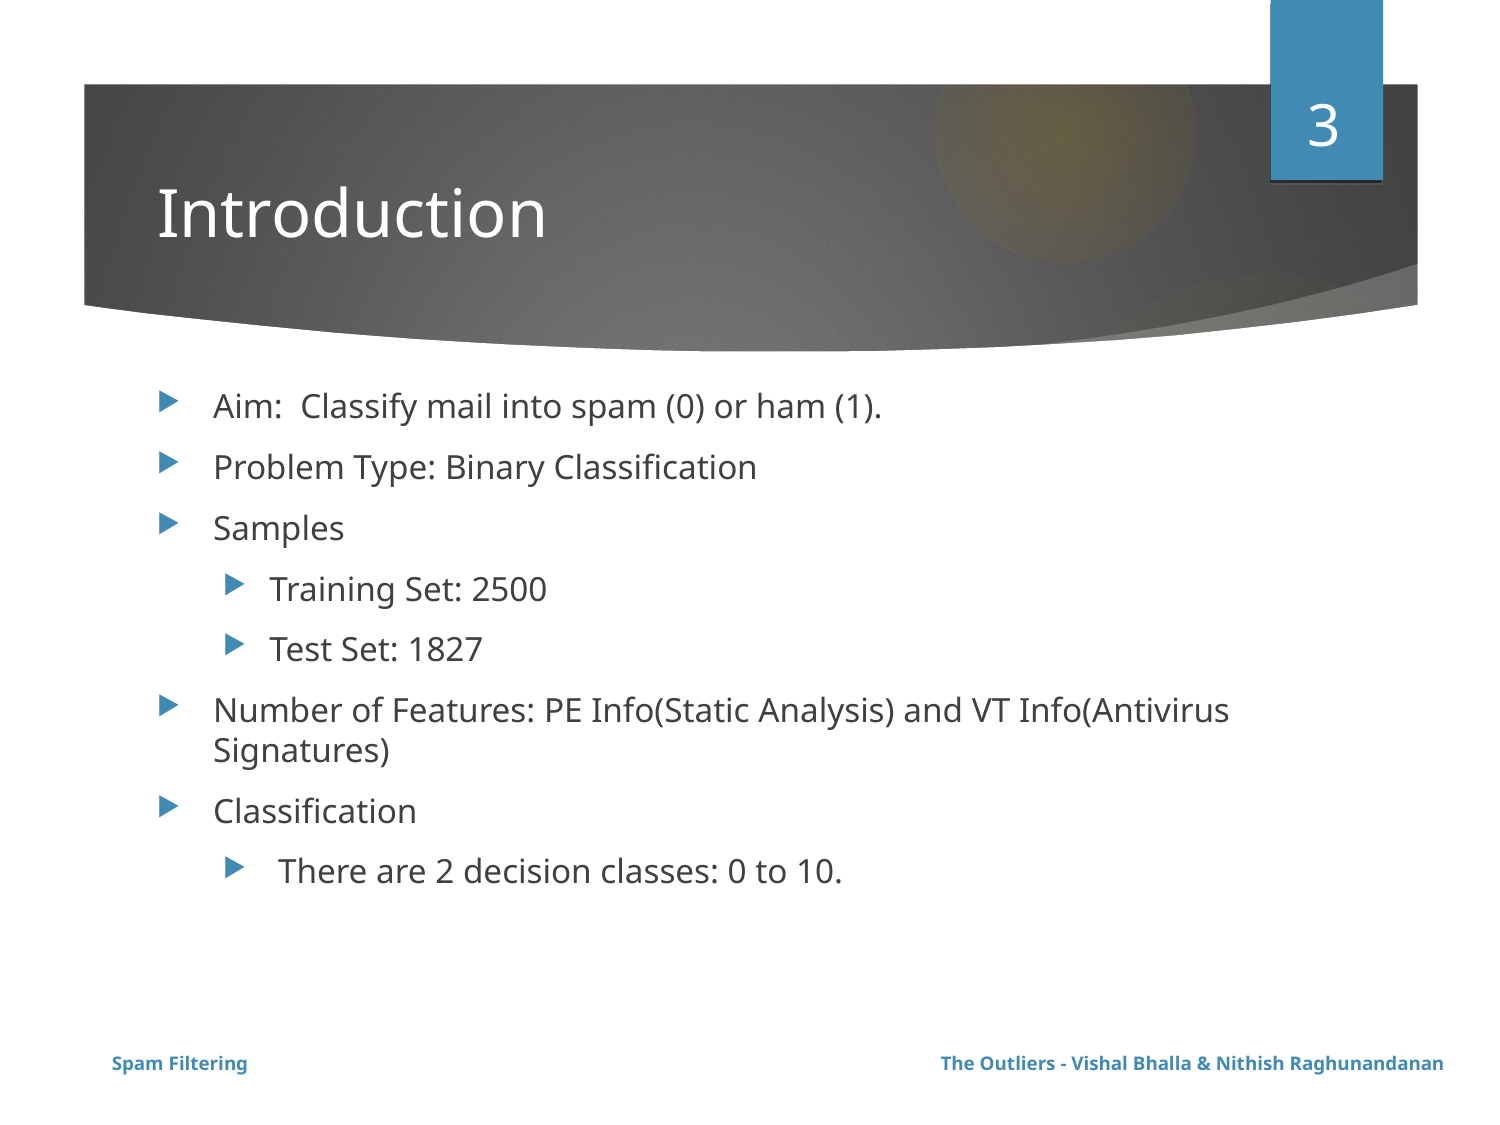

# Introduction
Aim: Classify mail into spam (0) or ham (1).
Problem Type: Binary Classification
Samples
Training Set: 2500
Test Set: 1827
Number of Features: PE Info(Static Analysis) and VT Info(Antivirus Signatures)
Classification
 There are 2 decision classes: 0 to 10.
The Outliers - Vishal Bhalla & Nithish Raghunandanan
Spam Filtering